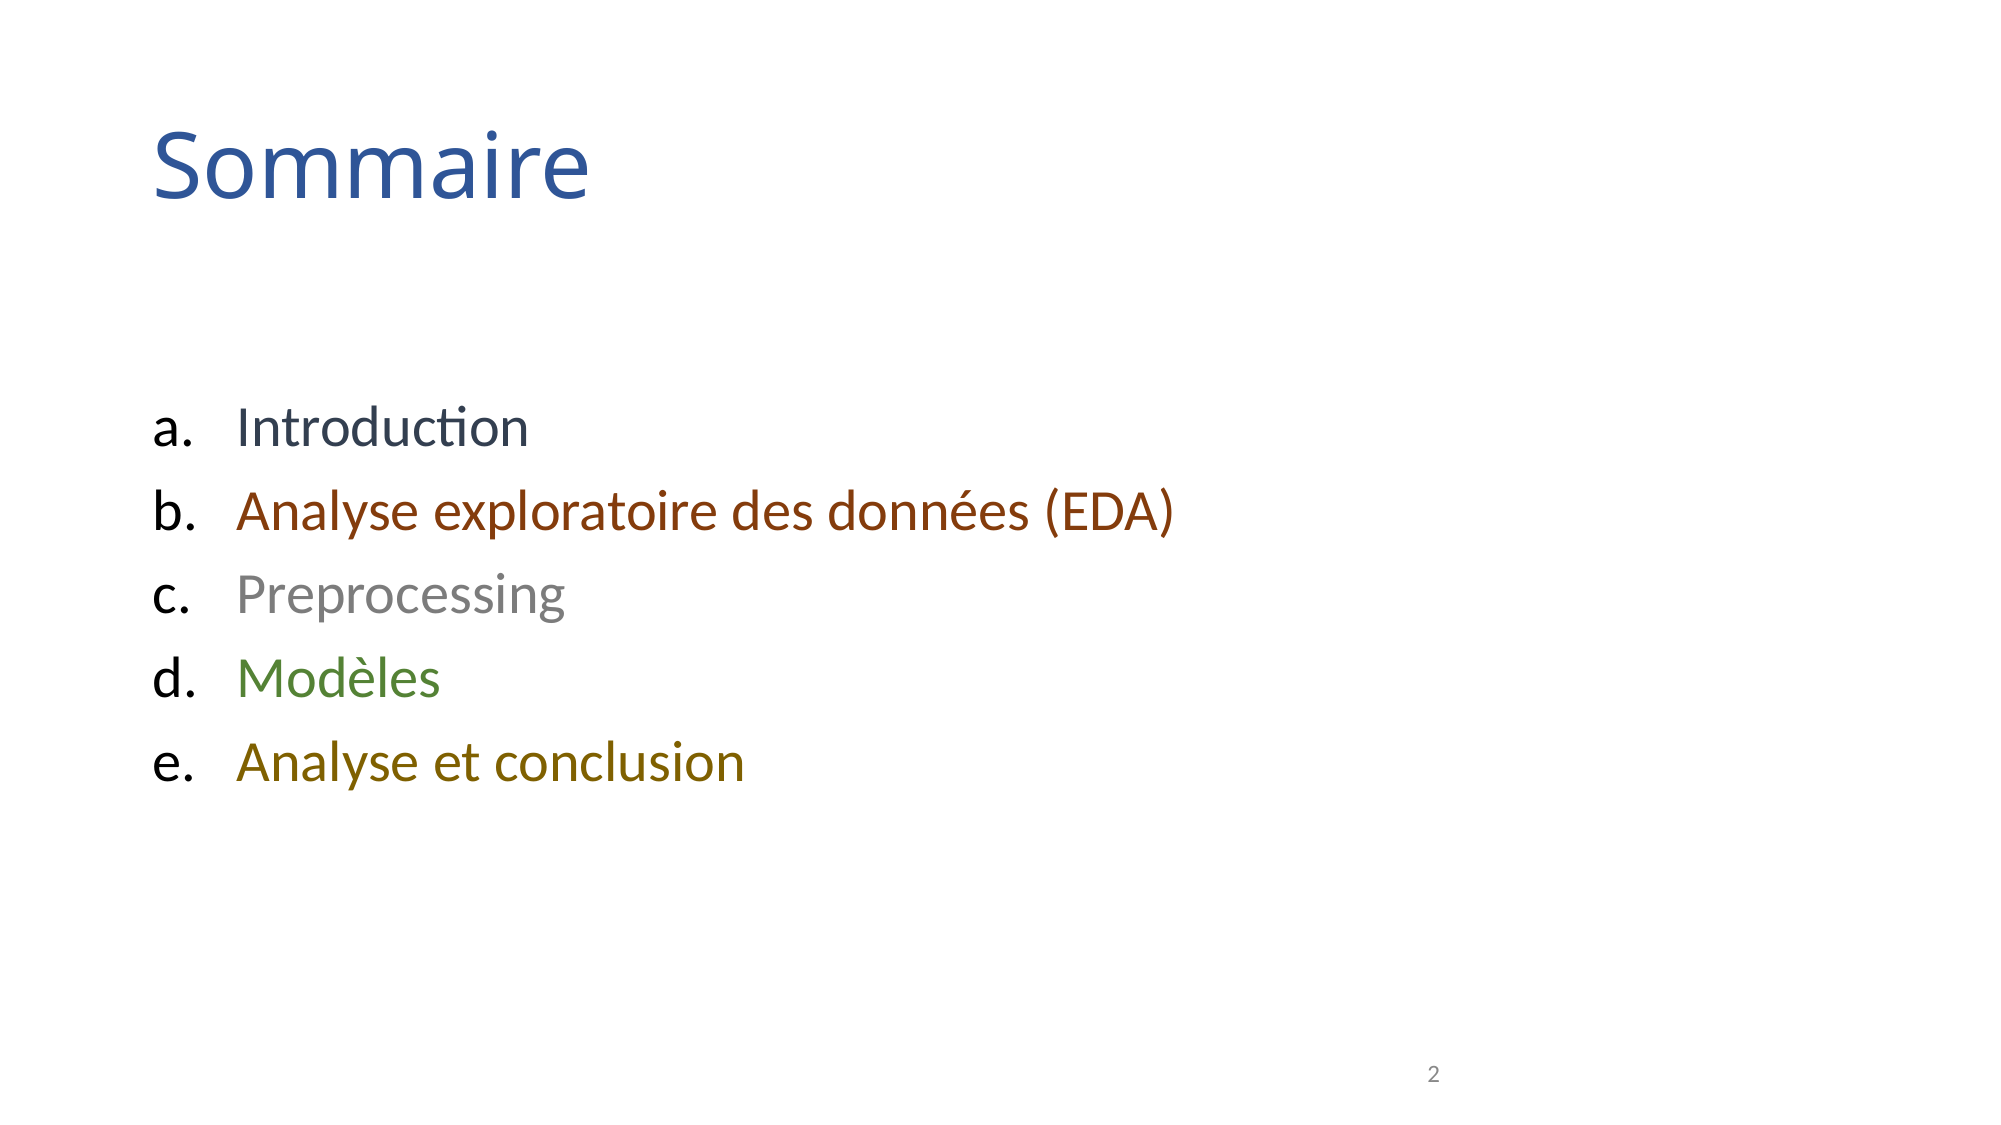

# Sommaire
Introduction
Analyse exploratoire des données (EDA)
Preprocessing
Modèles
Analyse et conclusion